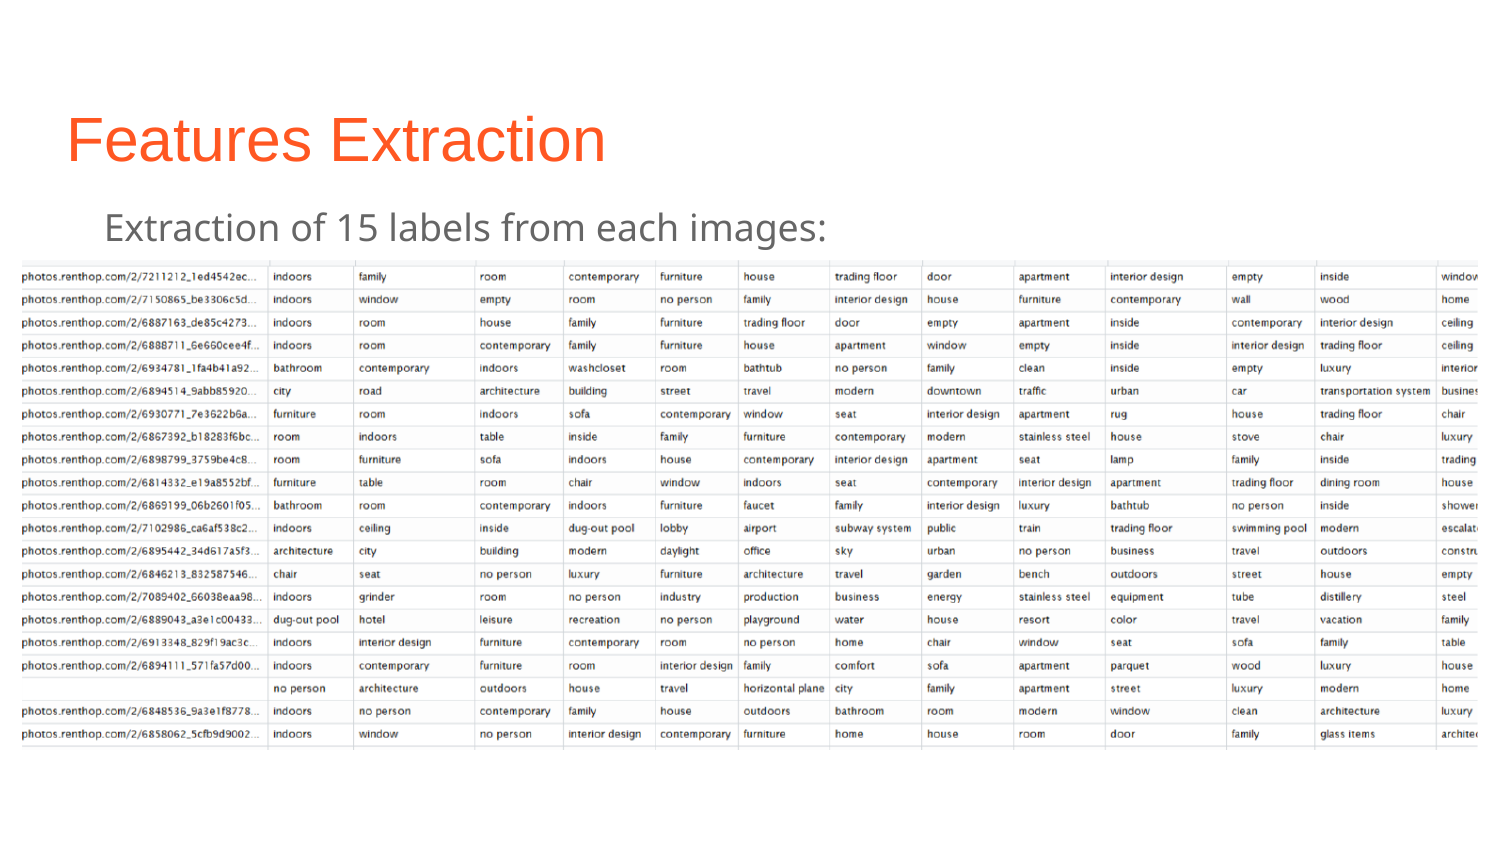

# Features Extraction
Extraction of 15 labels from each images: